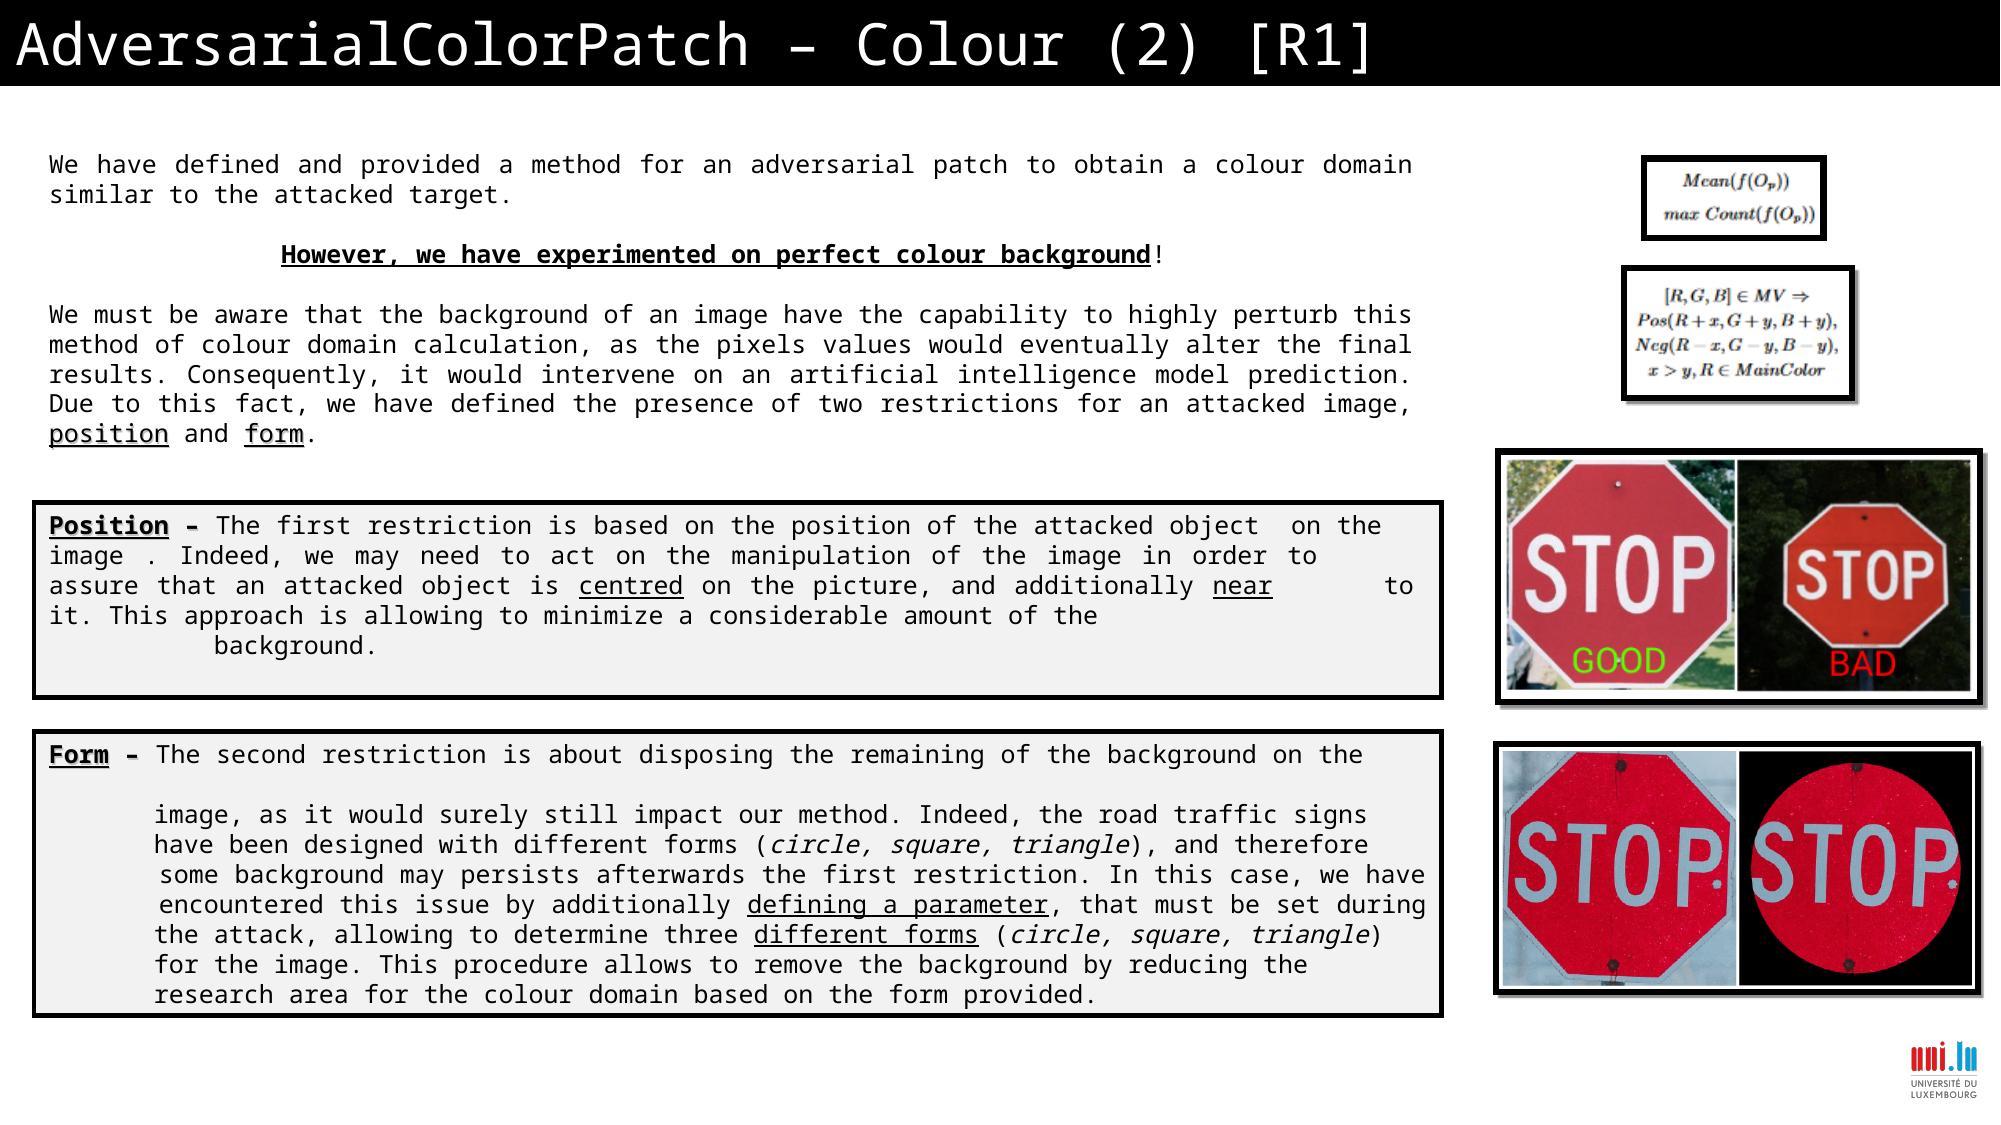

AdversarialColorPatch – Colour (2) [R1]
We have defined and provided a method for an adversarial patch to obtain a colour domain similar to the attacked target.
However, we have experimented on perfect colour background!
We must be aware that the background of an image have the capability to highly perturb this
method of colour domain calculation, as the pixels values would eventually alter the final results. Consequently, it would intervene on an artificial intelligence model prediction. Due to this fact, we have defined the presence of two restrictions for an attacked image, position and form.
Position – The first restriction is based on the position of the attacked object on the 	 image . Indeed, we may need to act on the manipulation of the image in order to 	 assure that an attacked object is centred on the picture, and additionally near 	 to it. This approach is allowing to minimize a considerable amount of the
 background.
Form – The second restriction is about disposing the remaining of the background on the
 image, as it would surely still impact our method. Indeed, the road traffic signs
 have been designed with different forms (circle, square, triangle), and therefore
 some background may persists afterwards the first restriction. In this case, we have
 encountered this issue by additionally defining a parameter, that must be set during
 the attack, allowing to determine three different forms (circle, square, triangle)
 for the image. This procedure allows to remove the background by reducing the
 research area for the colour domain based on the form provided.